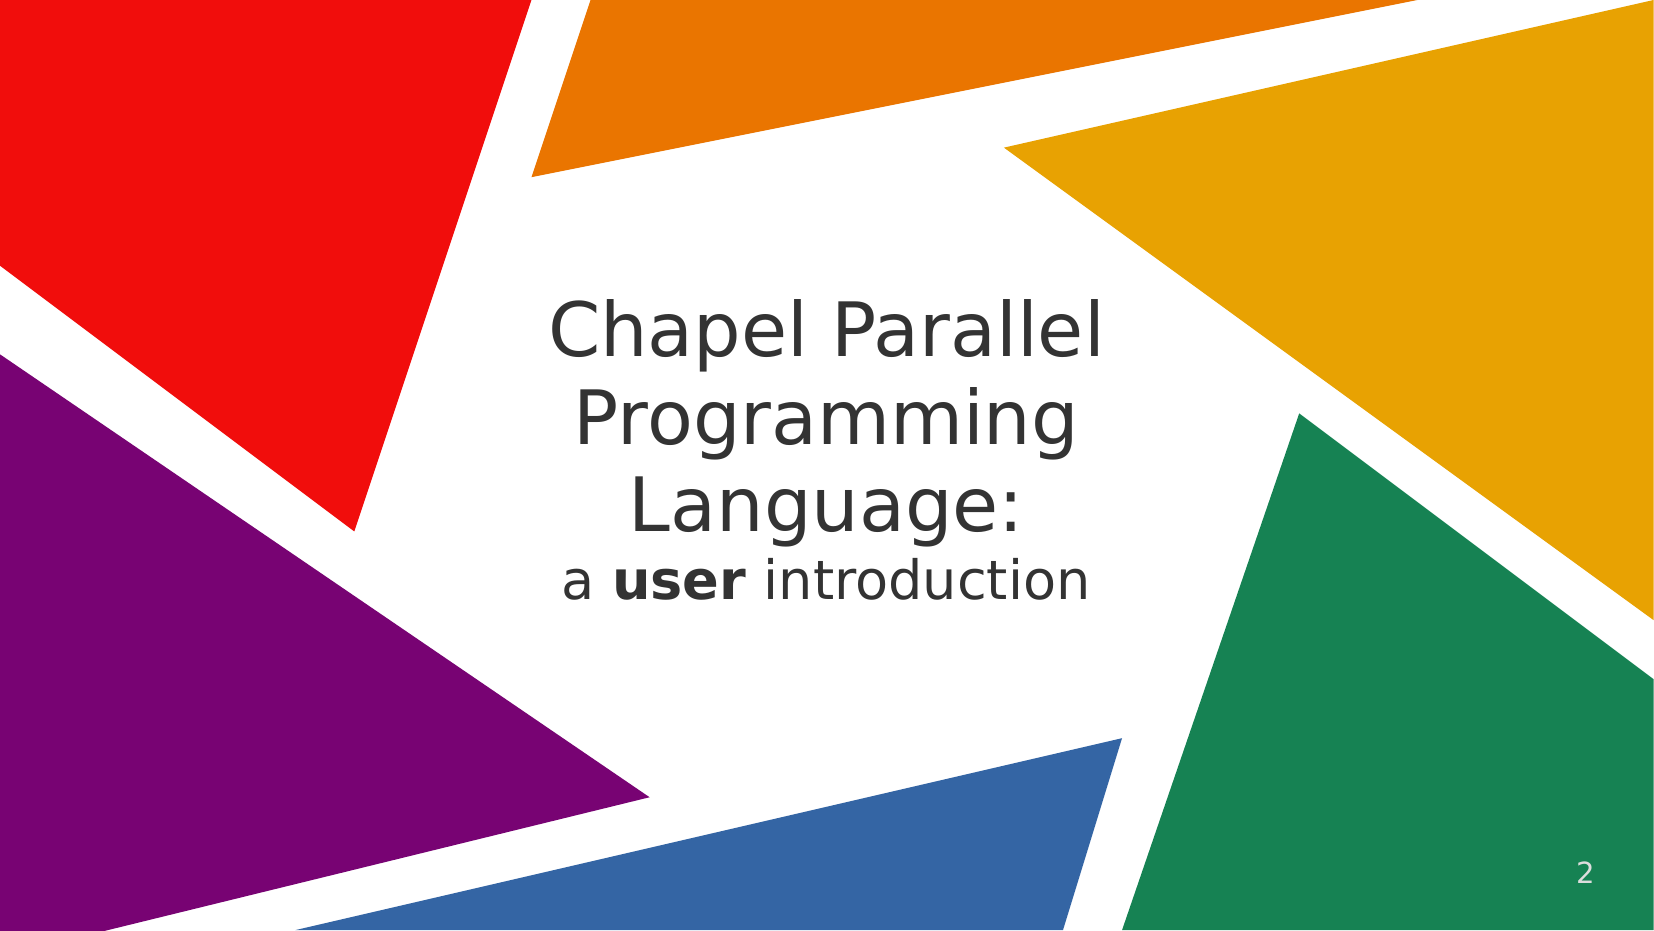

# Chapel Parallel Programming Language: a user introduction
2